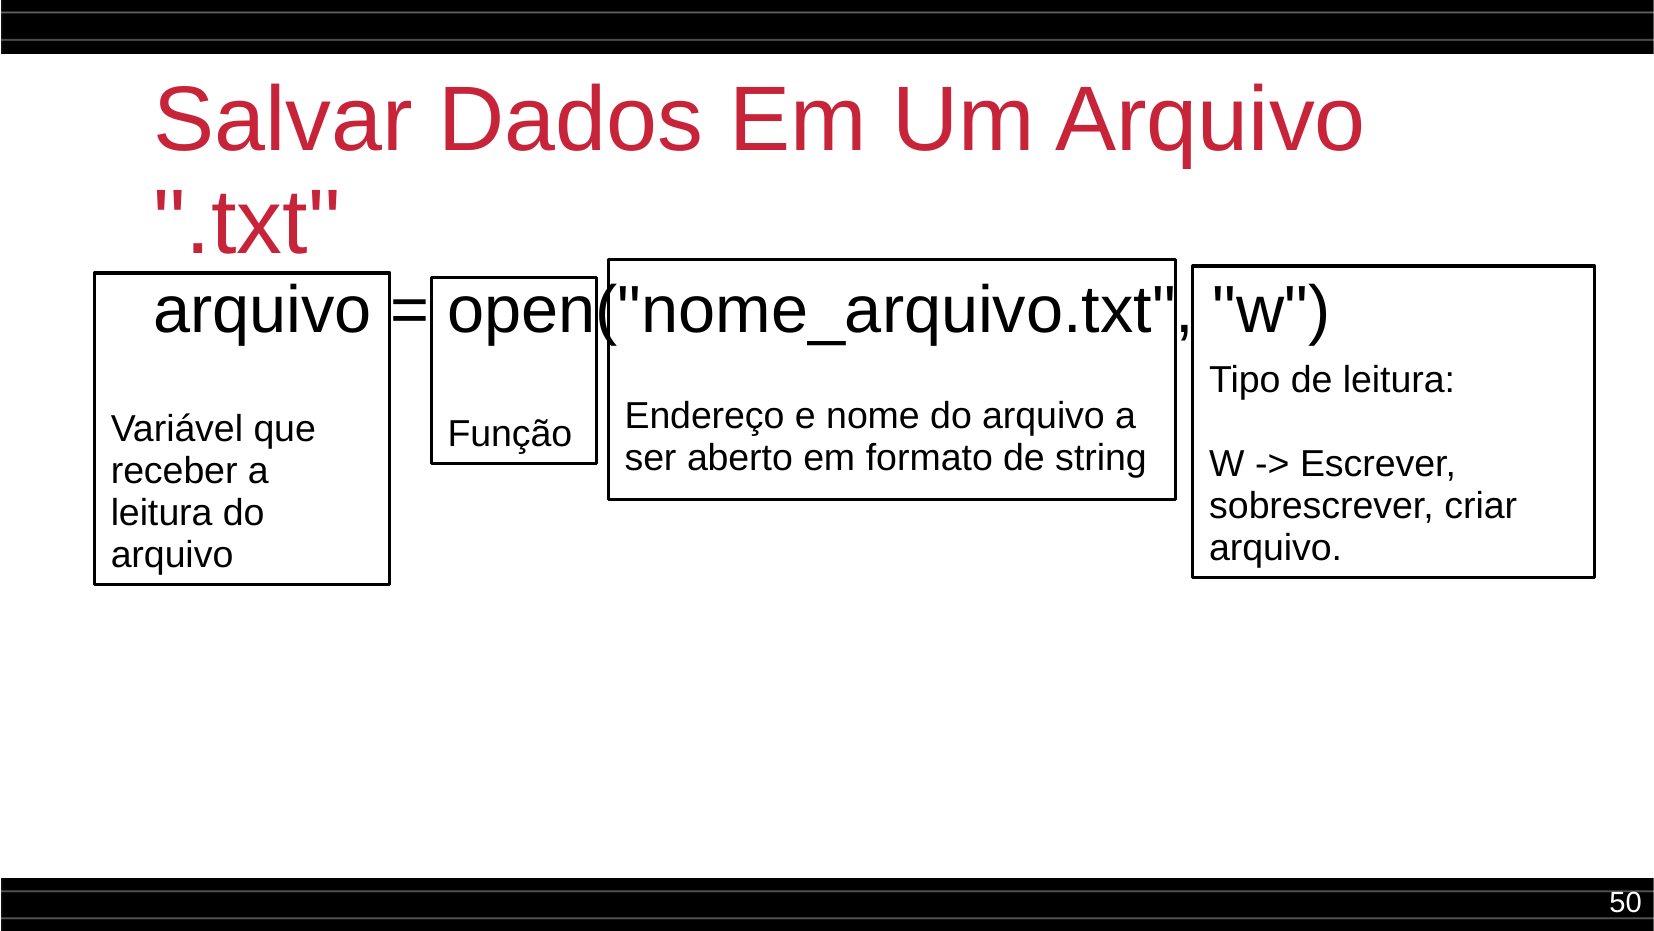

# Salvar Dados Em Um Arquivo ".txt"
Endereço e nome do arquivo a ser aberto em formato de string
Tipo de leitura:
W -> Escrever, sobrescrever, criar arquivo.
arquivo = open("nome_arquivo.txt", "w")
Variável que receber a leitura do arquivo
Função